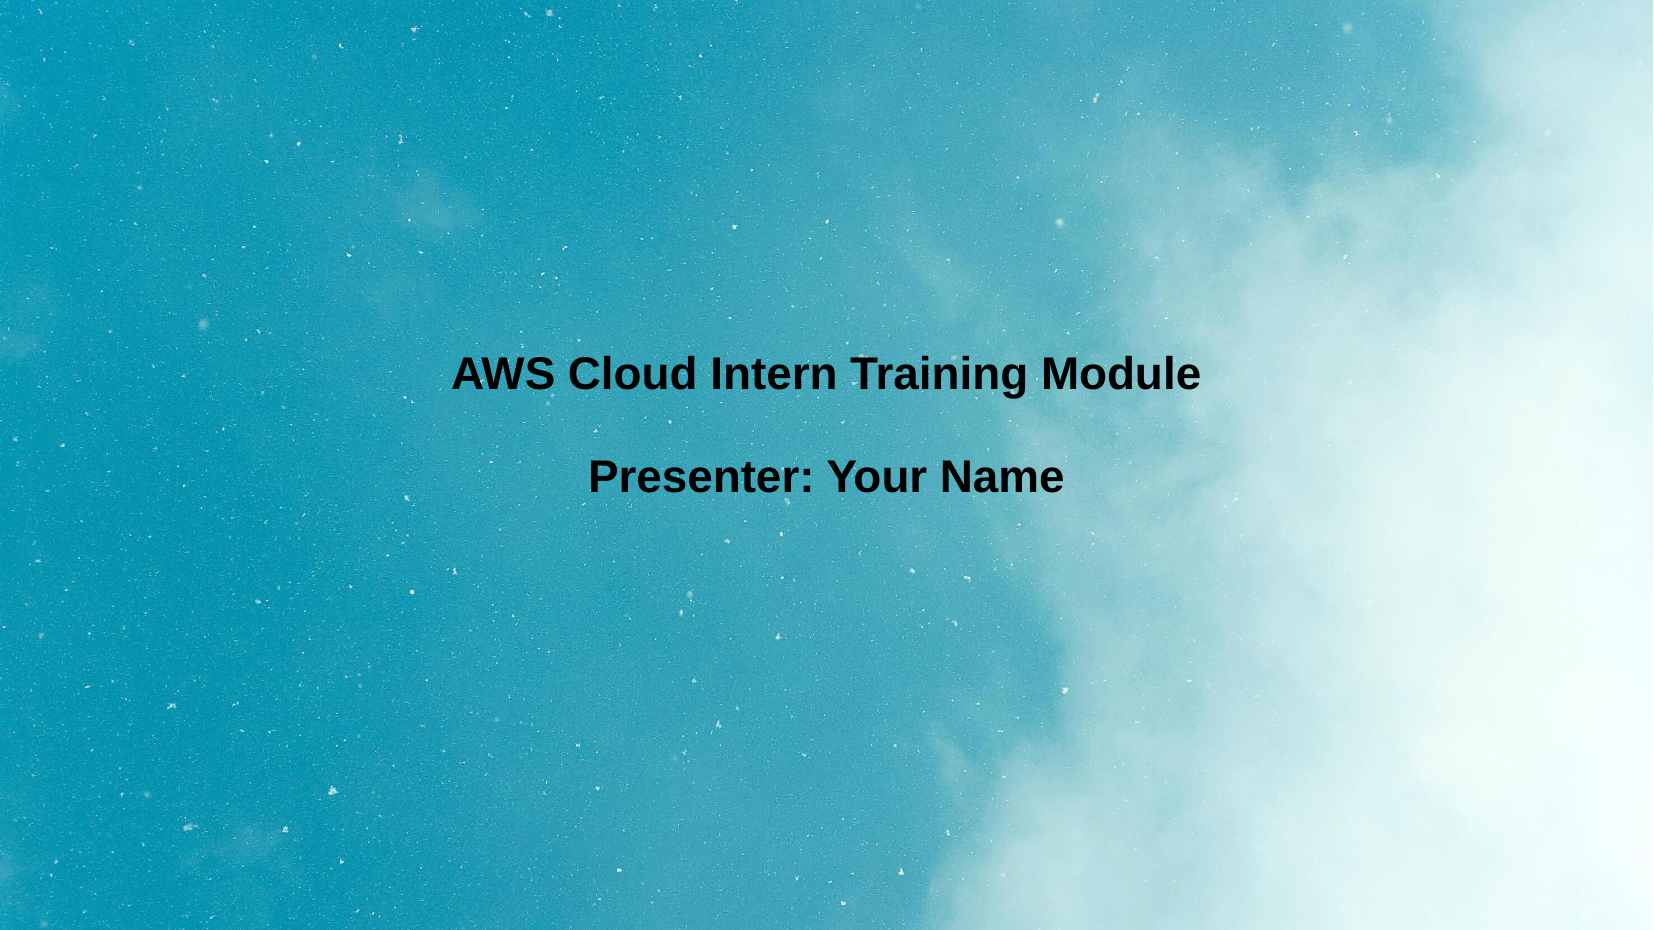

# AWS Cloud Intern Training Module Presenter: Your Name